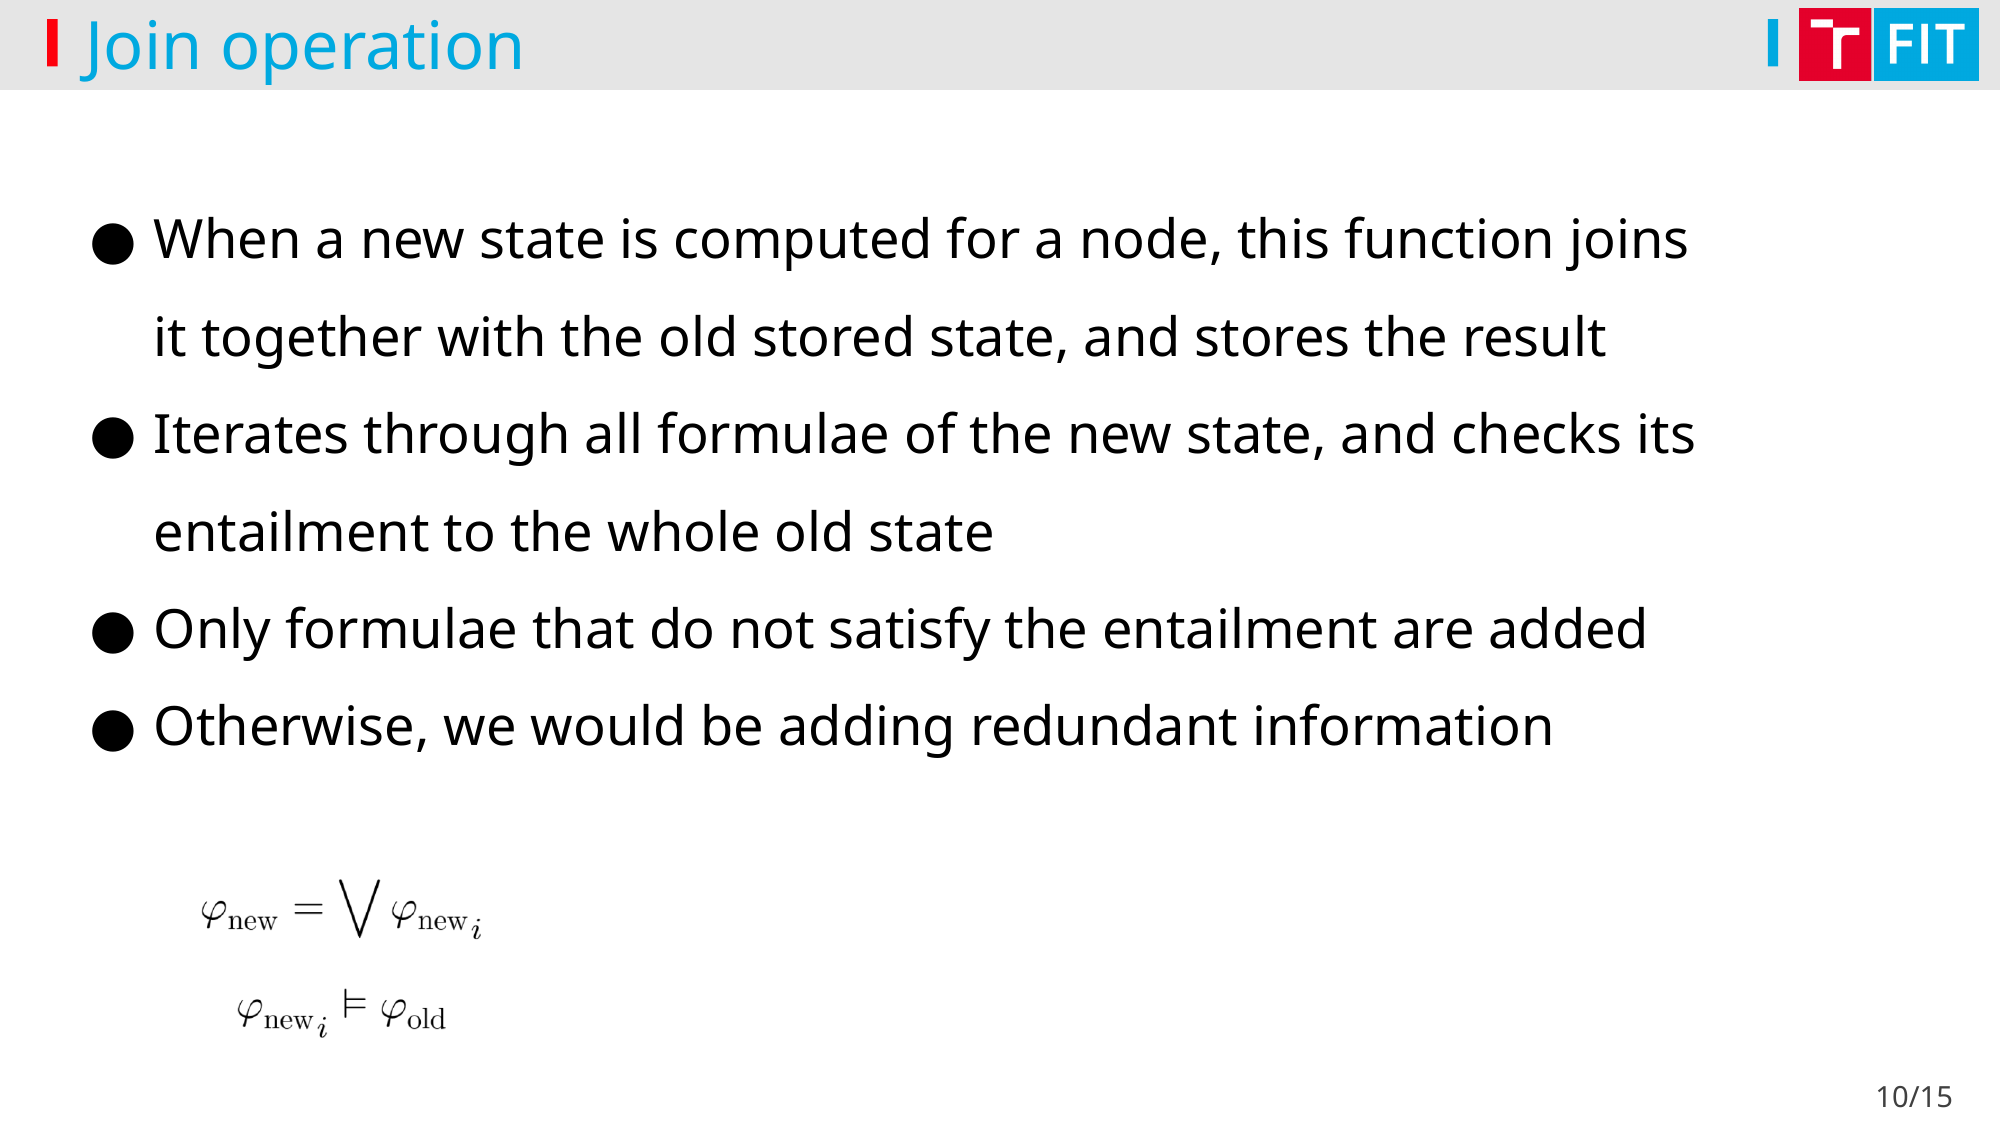

# Join operation
When a new state is computed for a node, this function joins it together with the old stored state, and stores the result
Iterates through all formulae of the new state, and checks its entailment to the whole old state
Only formulae that do not satisfy the entailment are added
Otherwise, we would be adding redundant information